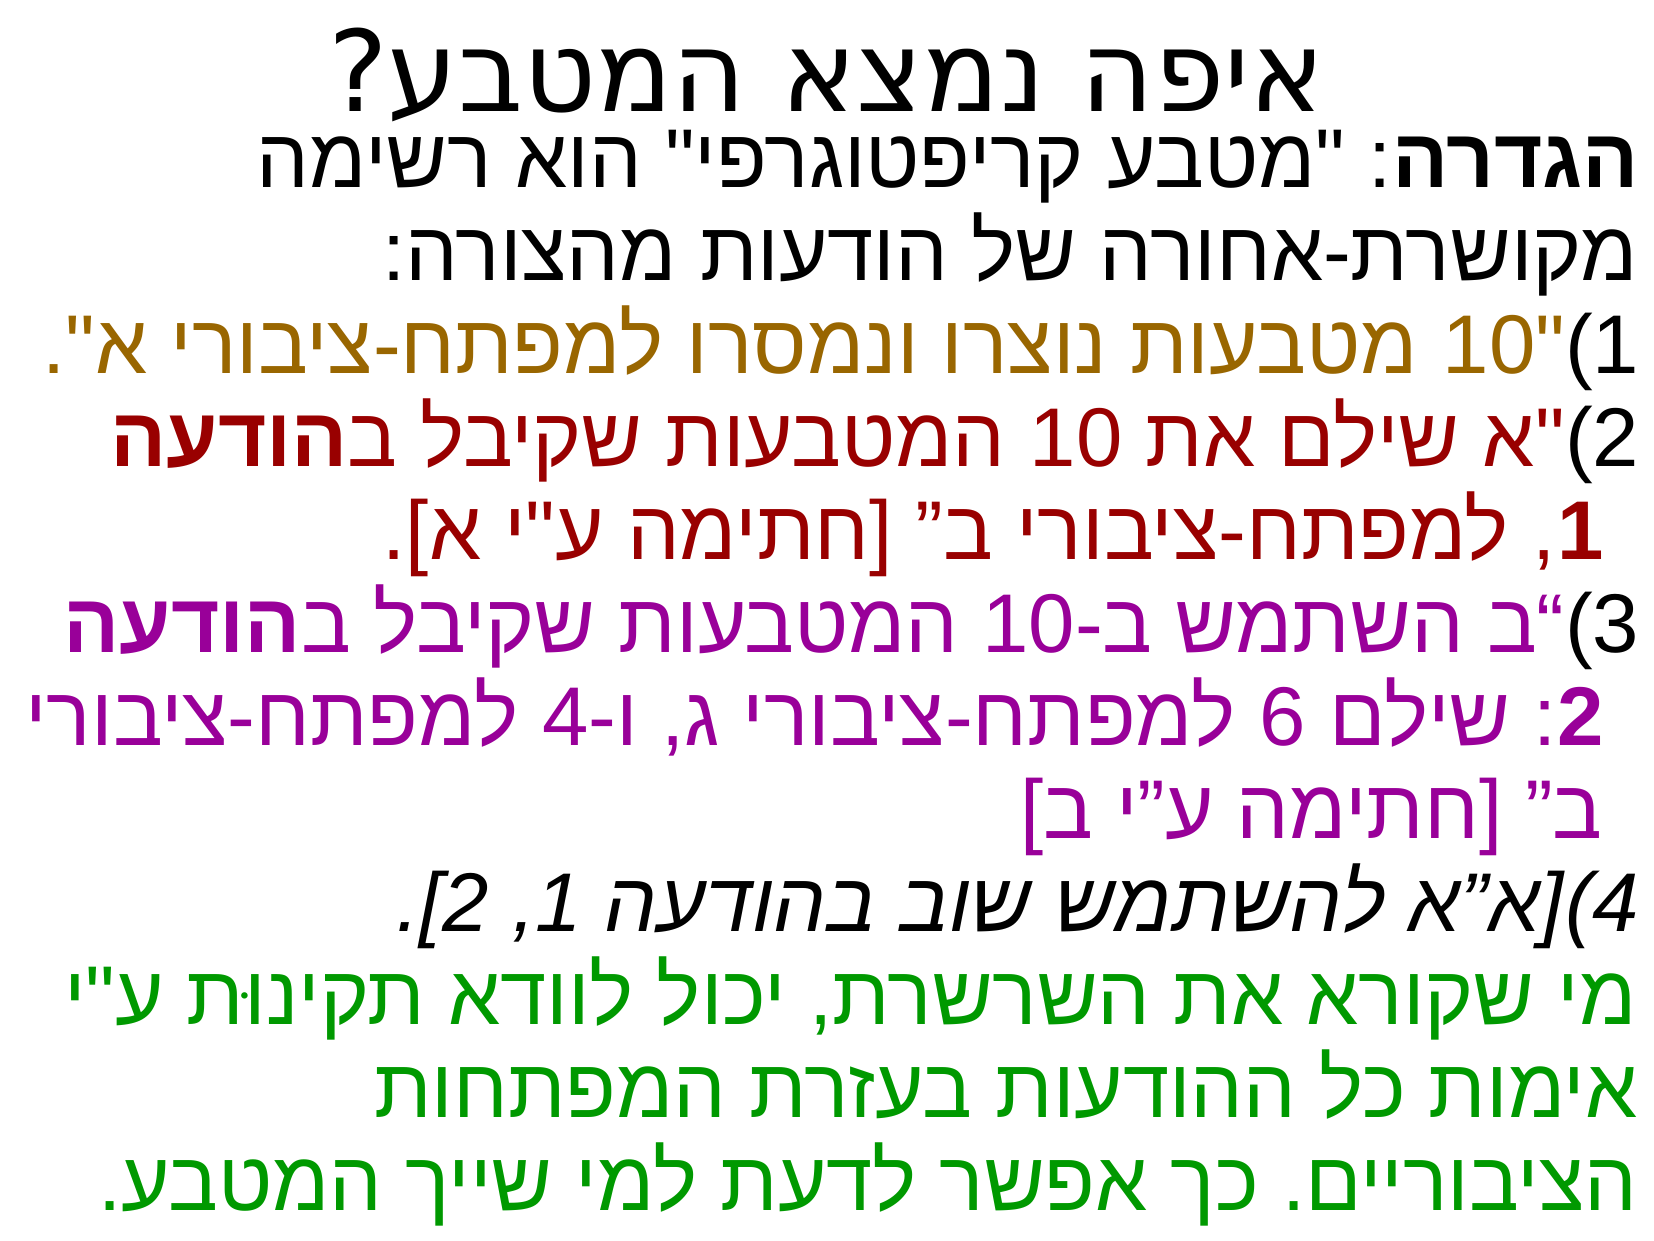

איפה נמצא המטבע?
הגדרה: "מטבע קריפטוגרפי" הוא רשימה מקושרת-אחורה של הודעות מהצורה:
"10 מטבעות נוצרו ונמסרו למפתח-ציבורי א".
"א שילם את 10 המטבעות שקיבל בהודעה 1, למפתח-ציבורי ב” [חתימה ע"י א].
“ב השתמש ב-10 המטבעות שקיבל בהודעה 2: שילם 6 למפתח-ציבורי ג, ו-4 למפתח-ציבורי ב” [חתימה ע”י ב]
[א”א להשתמש שוב בהודעה 1, 2].
מי שקורא את השרשרת, יכול לוודא תקינוּת ע"י אימות כל ההודעות בעזרת המפתחות הציבוריים. כך אפשר לדעת למי שייך המטבע.